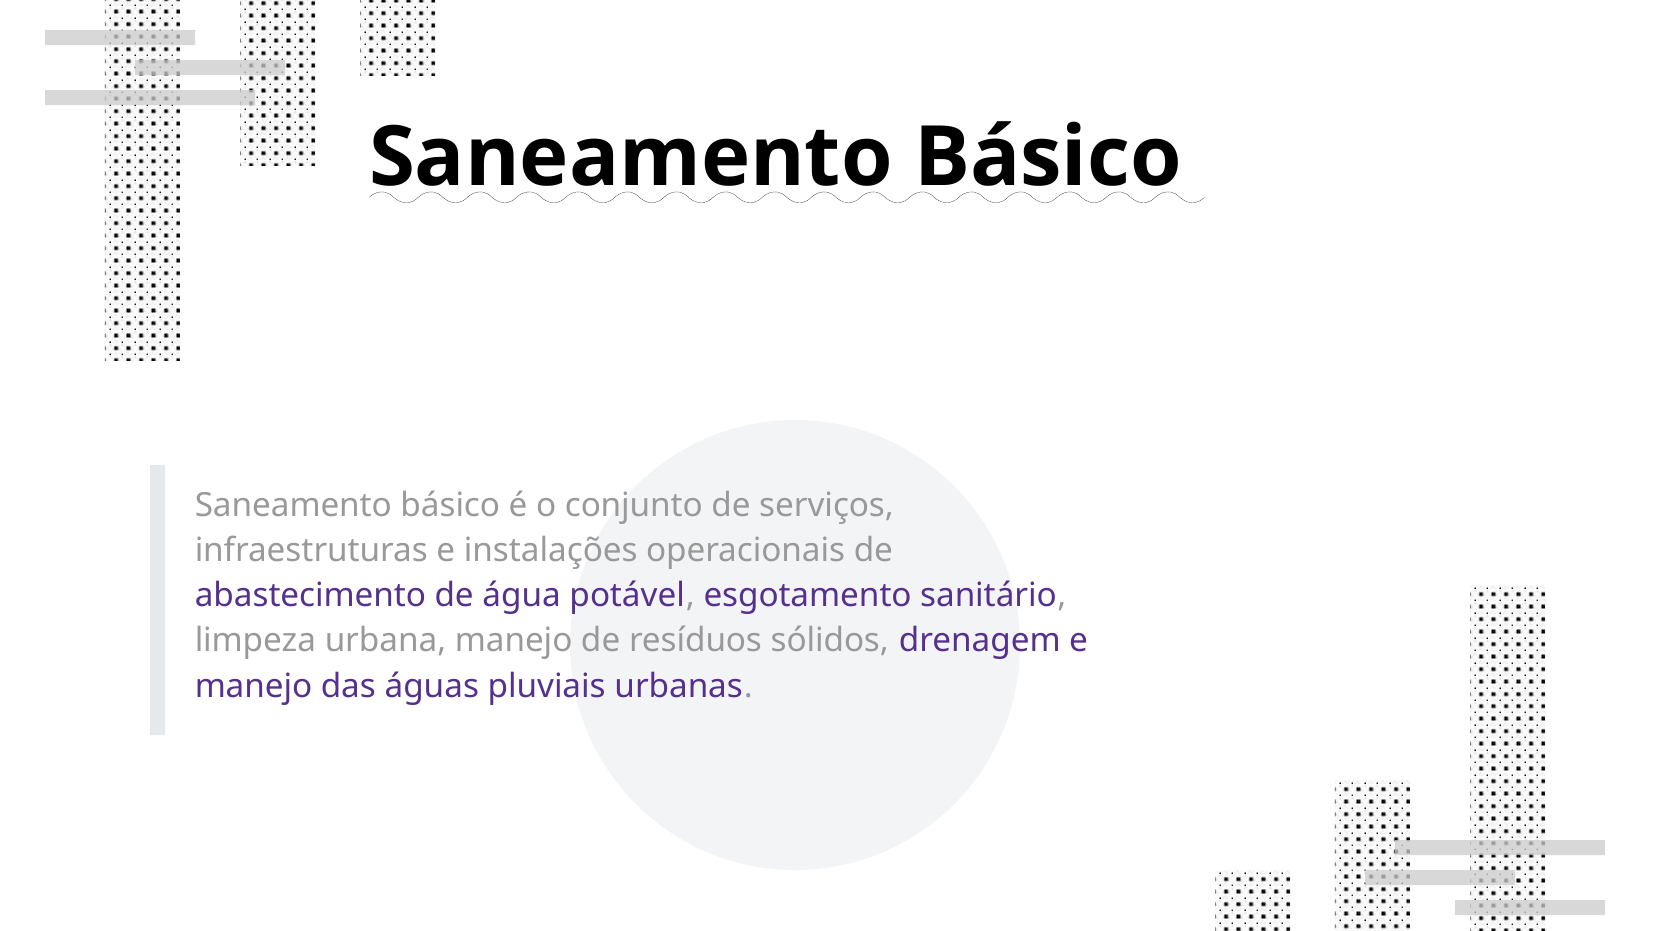

Saneamento Básico
Saneamento básico é o conjunto de serviços, infraestruturas e instalações operacionais de abastecimento de água potável, esgotamento sanitário, limpeza urbana, manejo de resíduos sólidos, drenagem e manejo das águas pluviais urbanas.